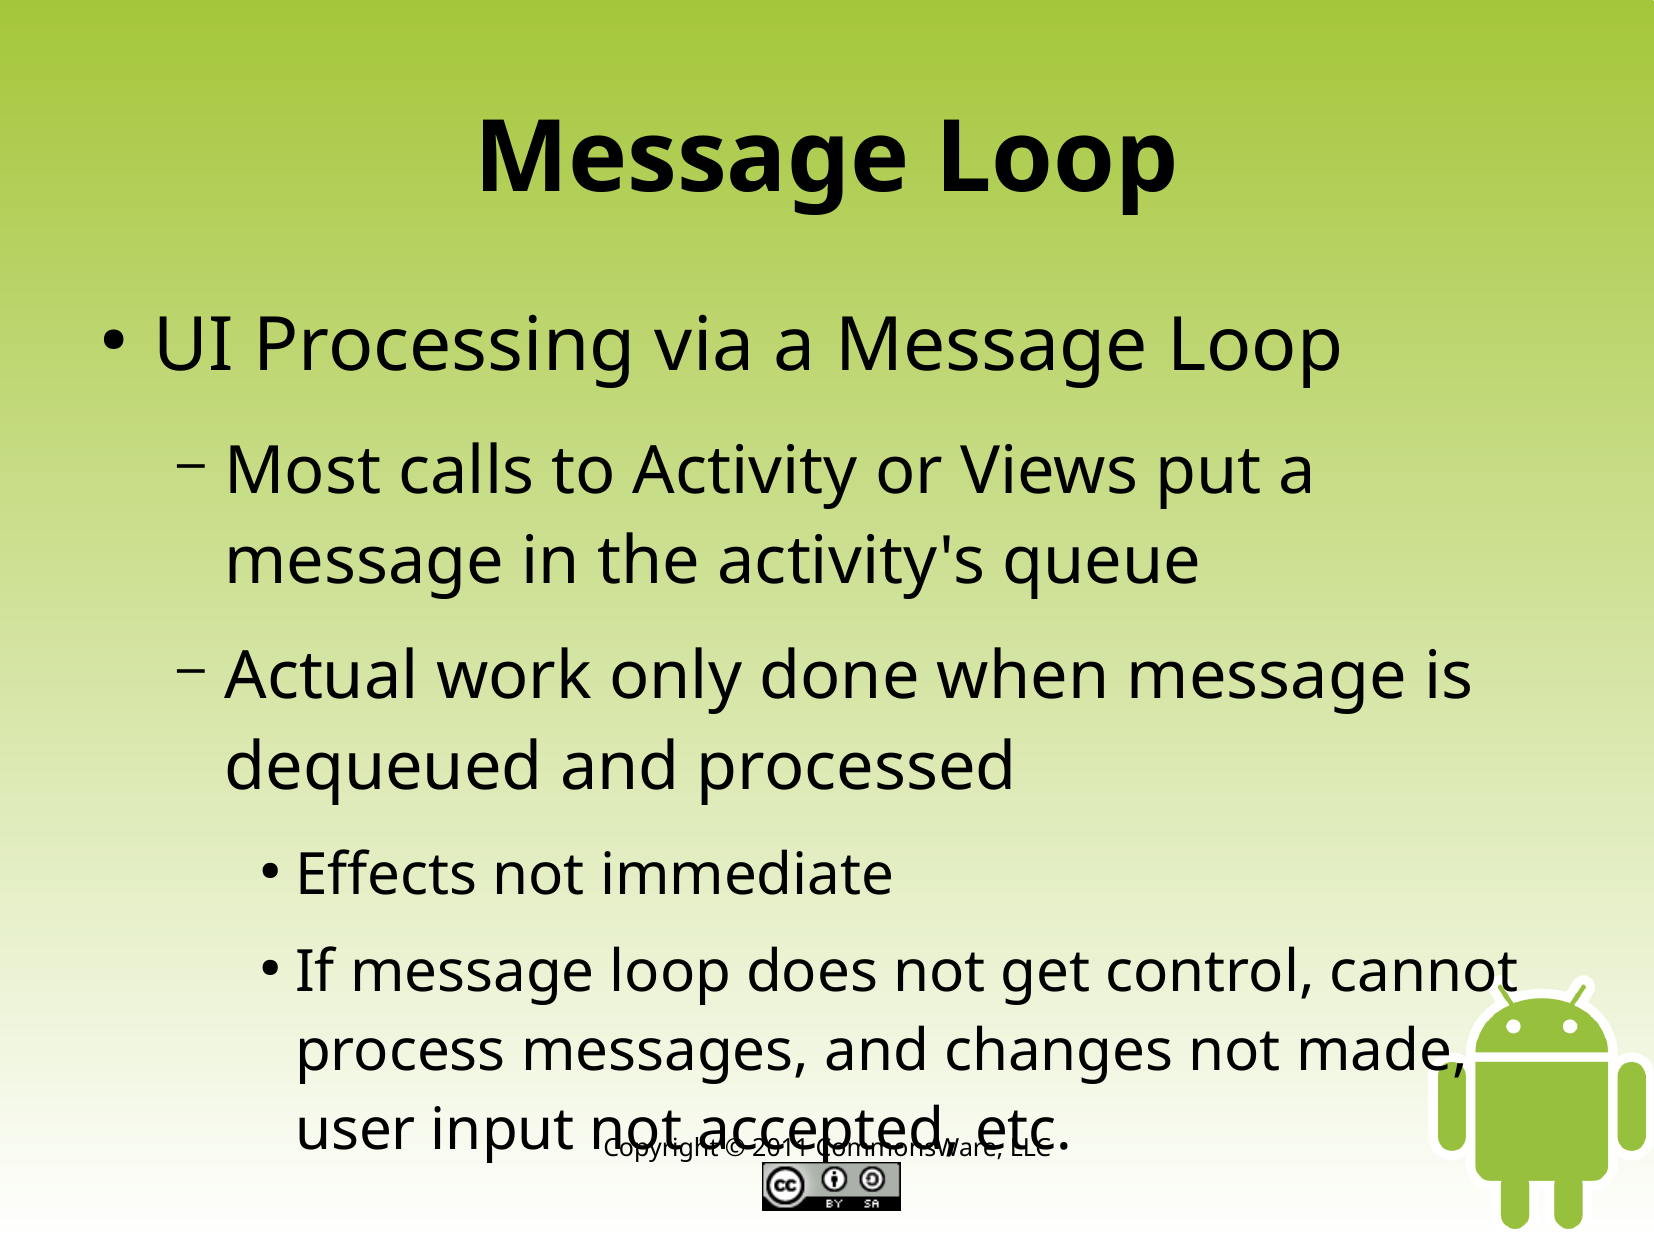

# Message Loop
UI Processing via a Message Loop
Most calls to Activity or Views put a message in the activity's queue
Actual work only done when message is dequeued and processed
Effects not immediate
If message loop does not get control, cannot
process messages, and changes not made,
user input not accepted, etc.